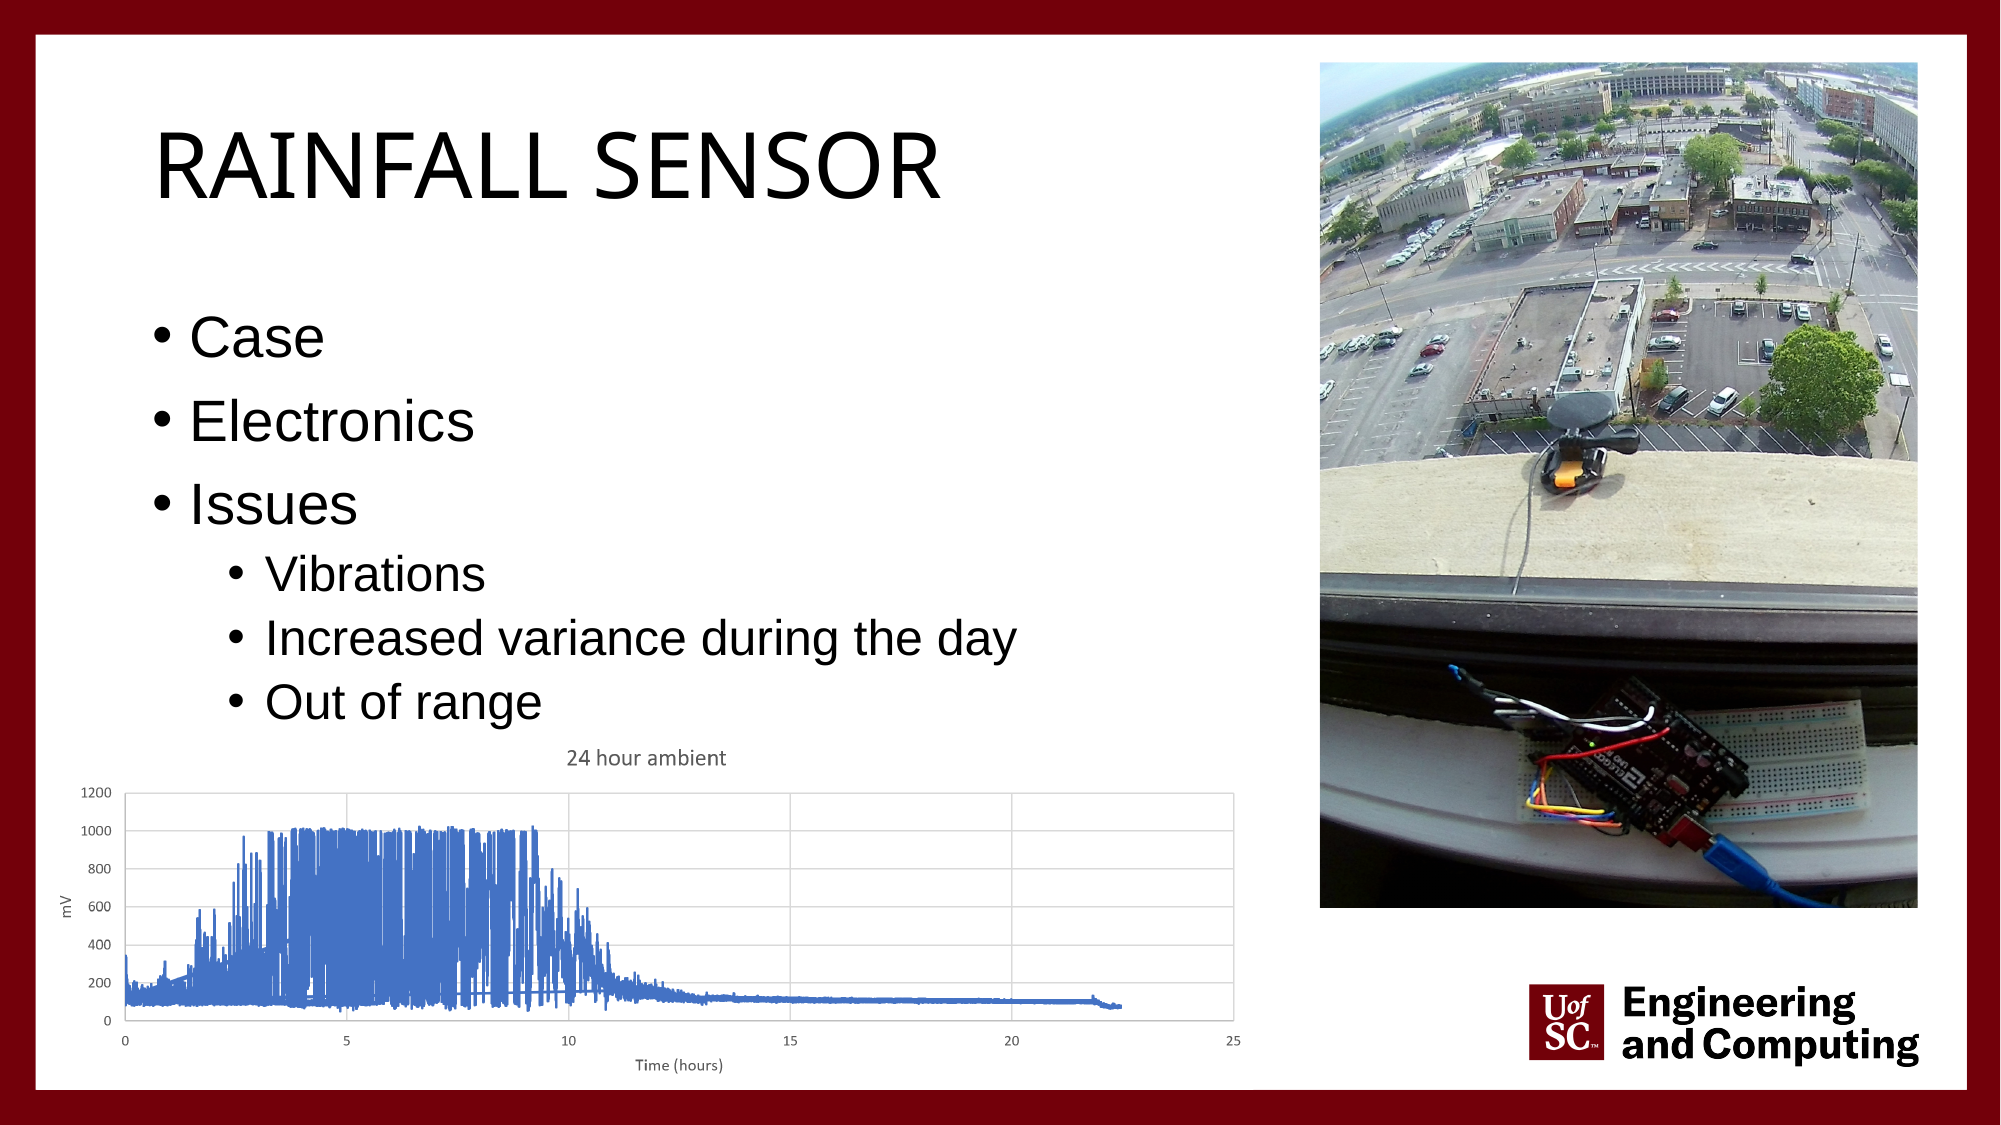

# Rainfall sensor
Case
Electronics
Issues
Vibrations
Increased variance during the day
Out of range